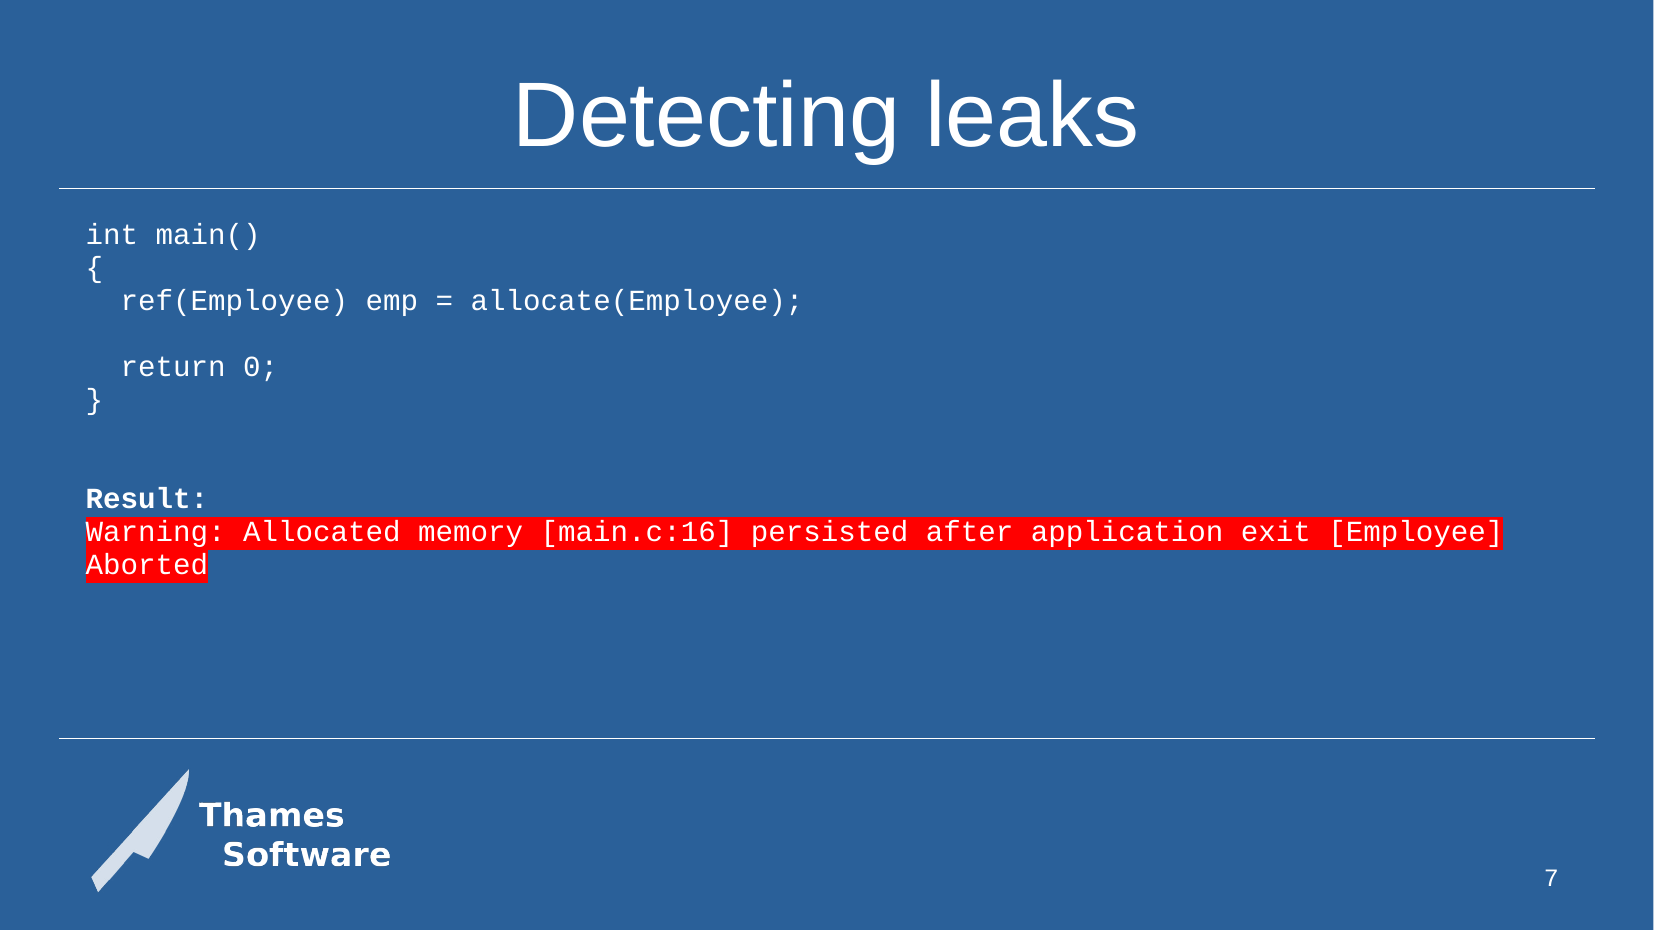

# Detecting leaks
int main()
{
 ref(Employee) emp = allocate(Employee);
 return 0;
}
Result:
Warning: Allocated memory [main.c:16] persisted after application exit [Employee]
Aborted